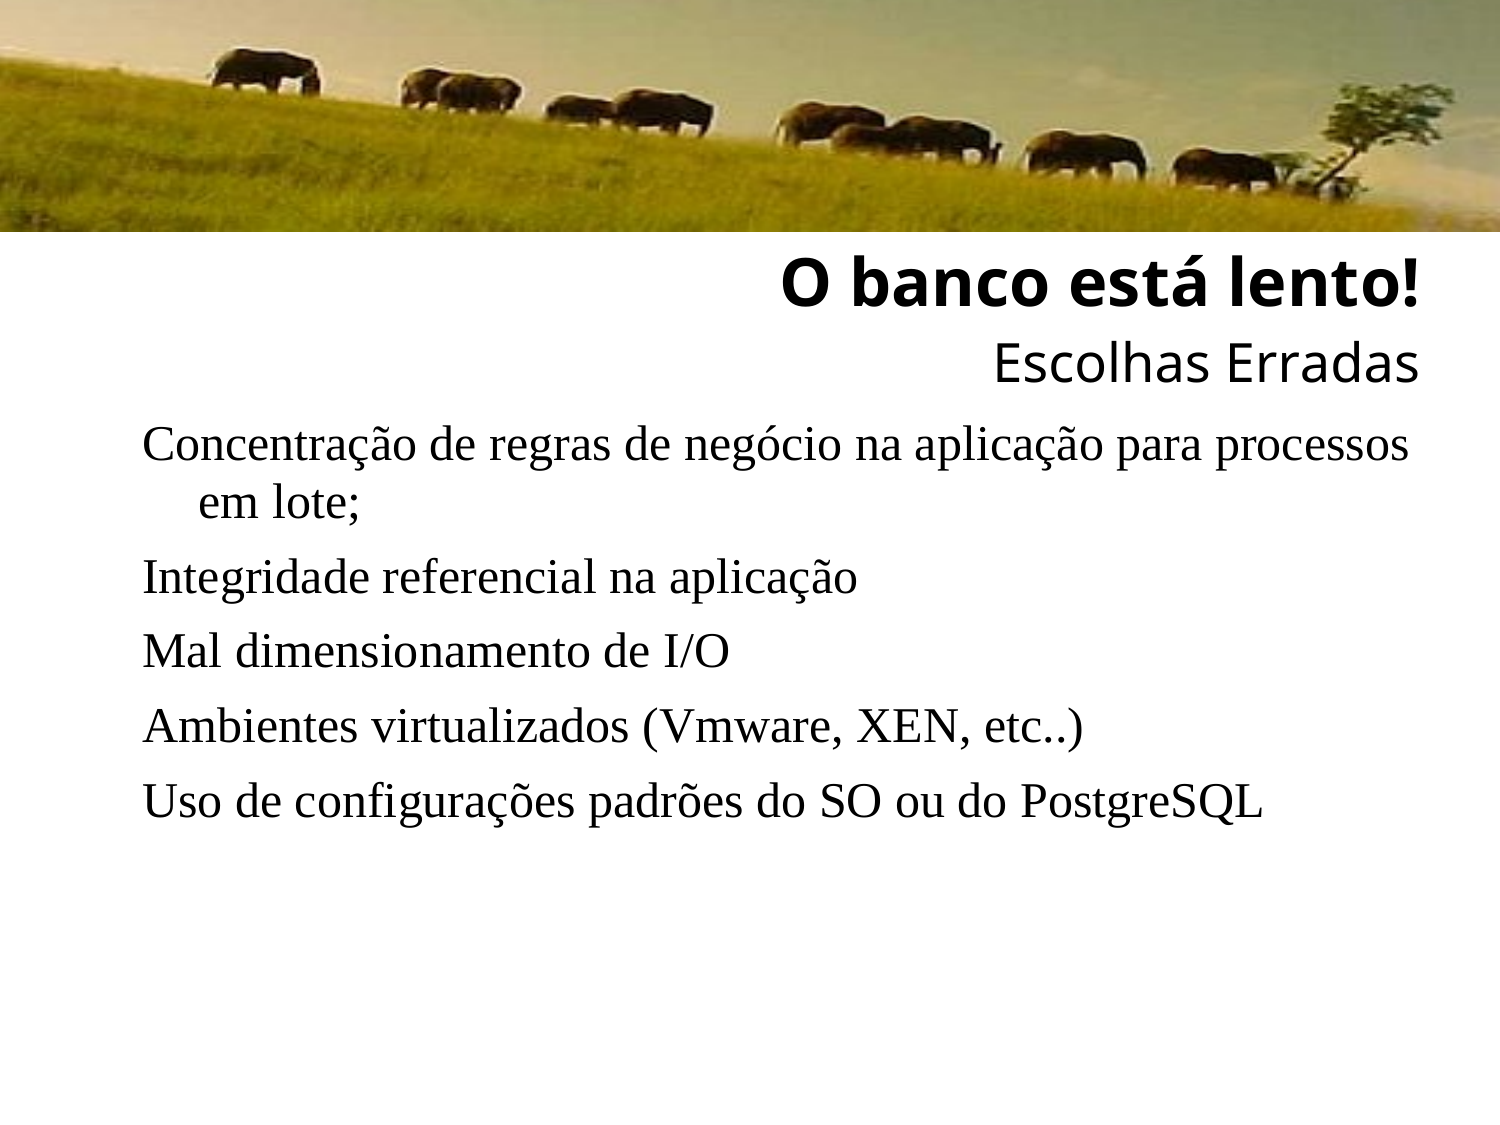

O banco está lento!
Escolhas Erradas
# Concentração de regras de negócio na aplicação para processos em lote;
Integridade referencial na aplicação
Mal dimensionamento de I/O
Ambientes virtualizados (Vmware, XEN, etc..)
Uso de configurações padrões do SO ou do PostgreSQL